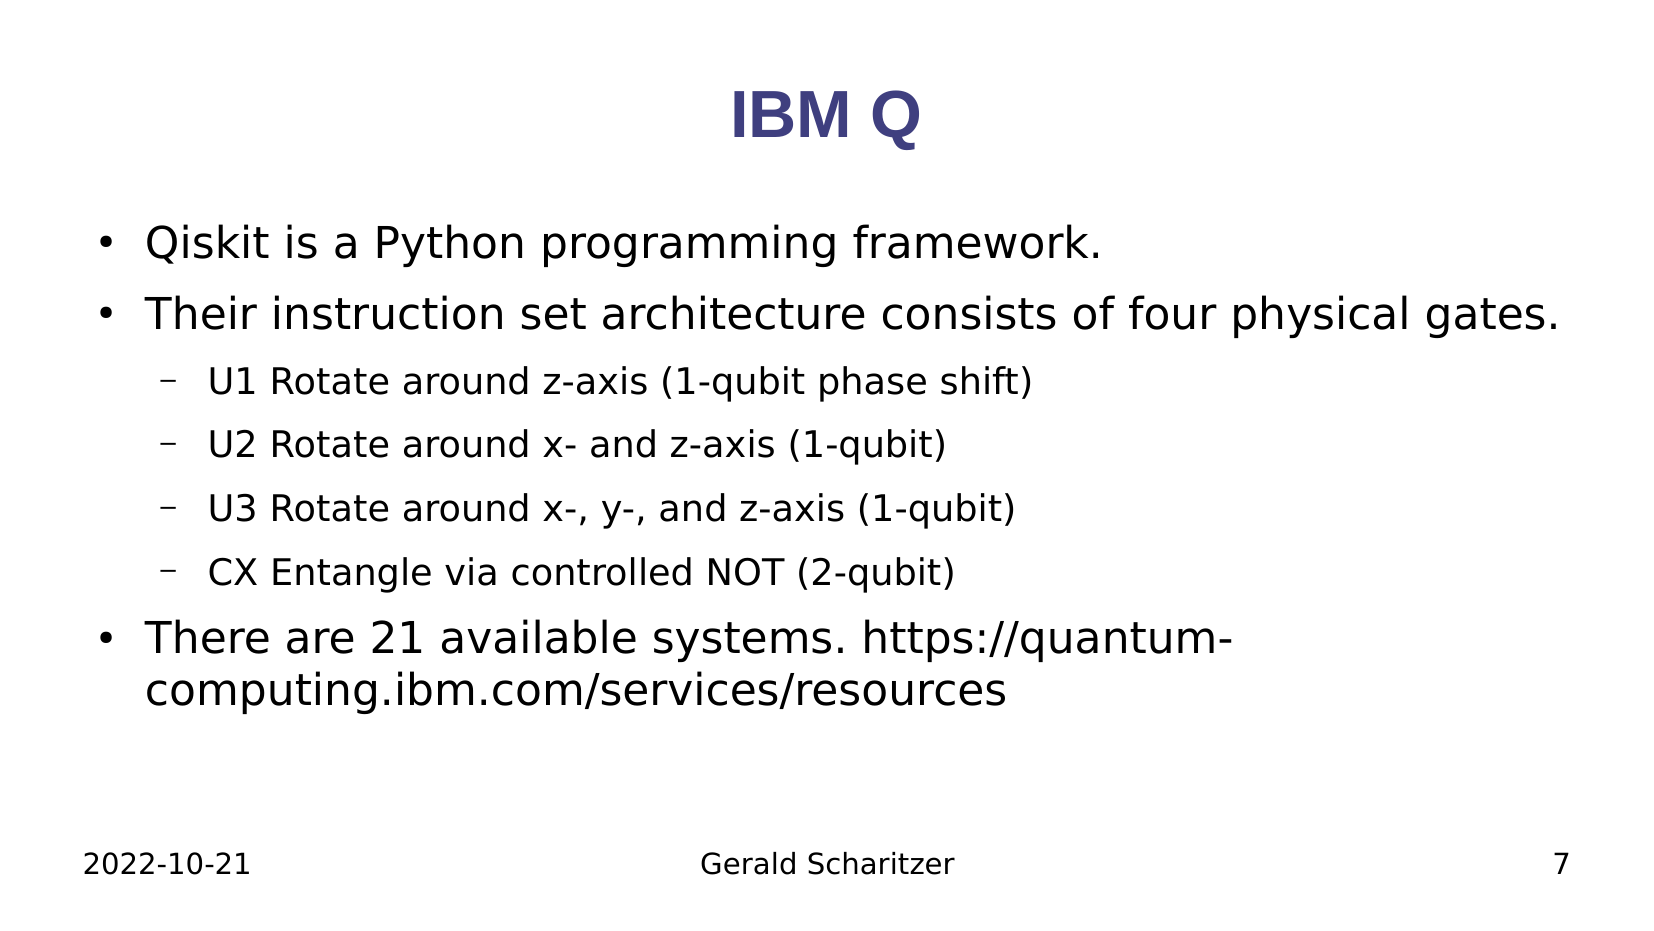

# IBM Q
Qiskit is a Python programming framework.
Their instruction set architecture consists of four physical gates.
U1 Rotate around z-axis (1-qubit phase shift)
U2 Rotate around x- and z-axis (1-qubit)
U3 Rotate around x-, y-, and z-axis (1-qubit)
CX Entangle via controlled NOT (2-qubit)
There are 21 available systems. https://quantum-computing.ibm.com/services/resources
2022-10-21
Gerald Scharitzer
7